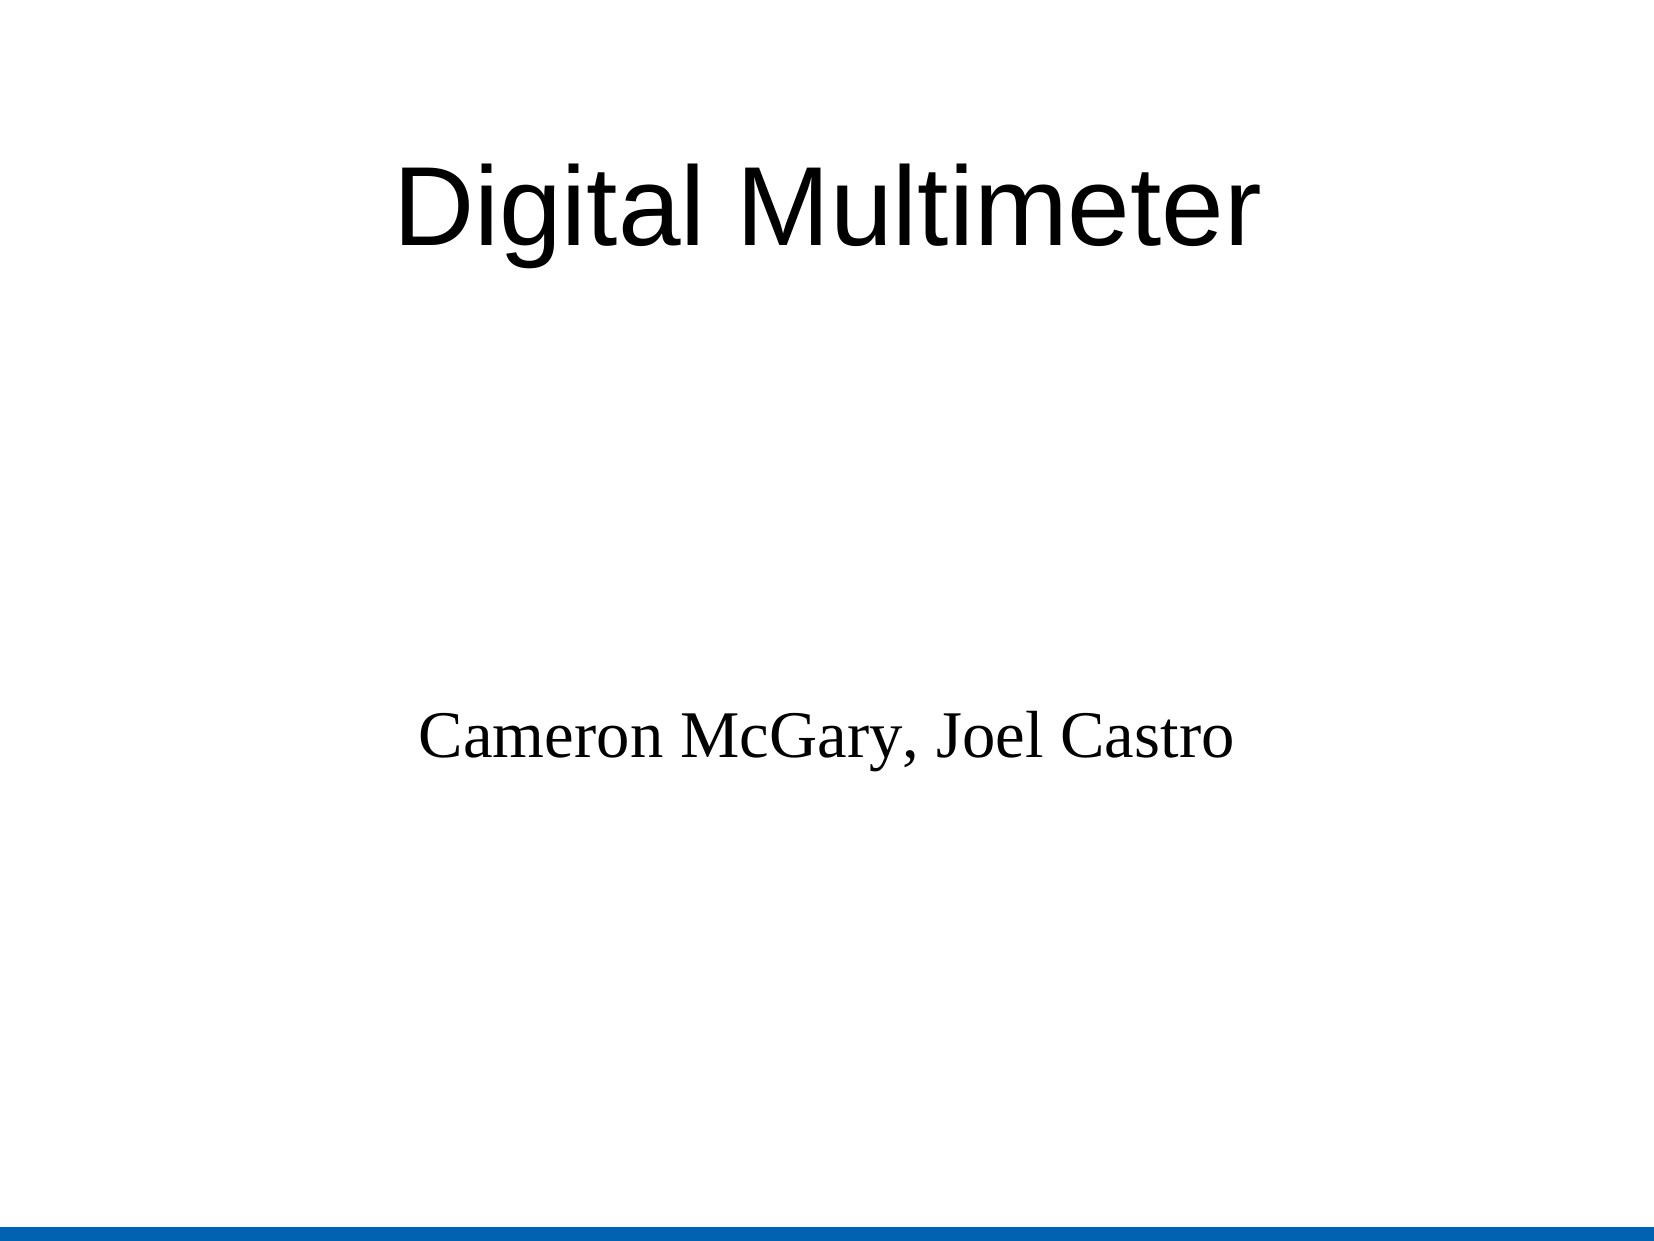

# Digital Multimeter
Cameron McGary, Joel Castro